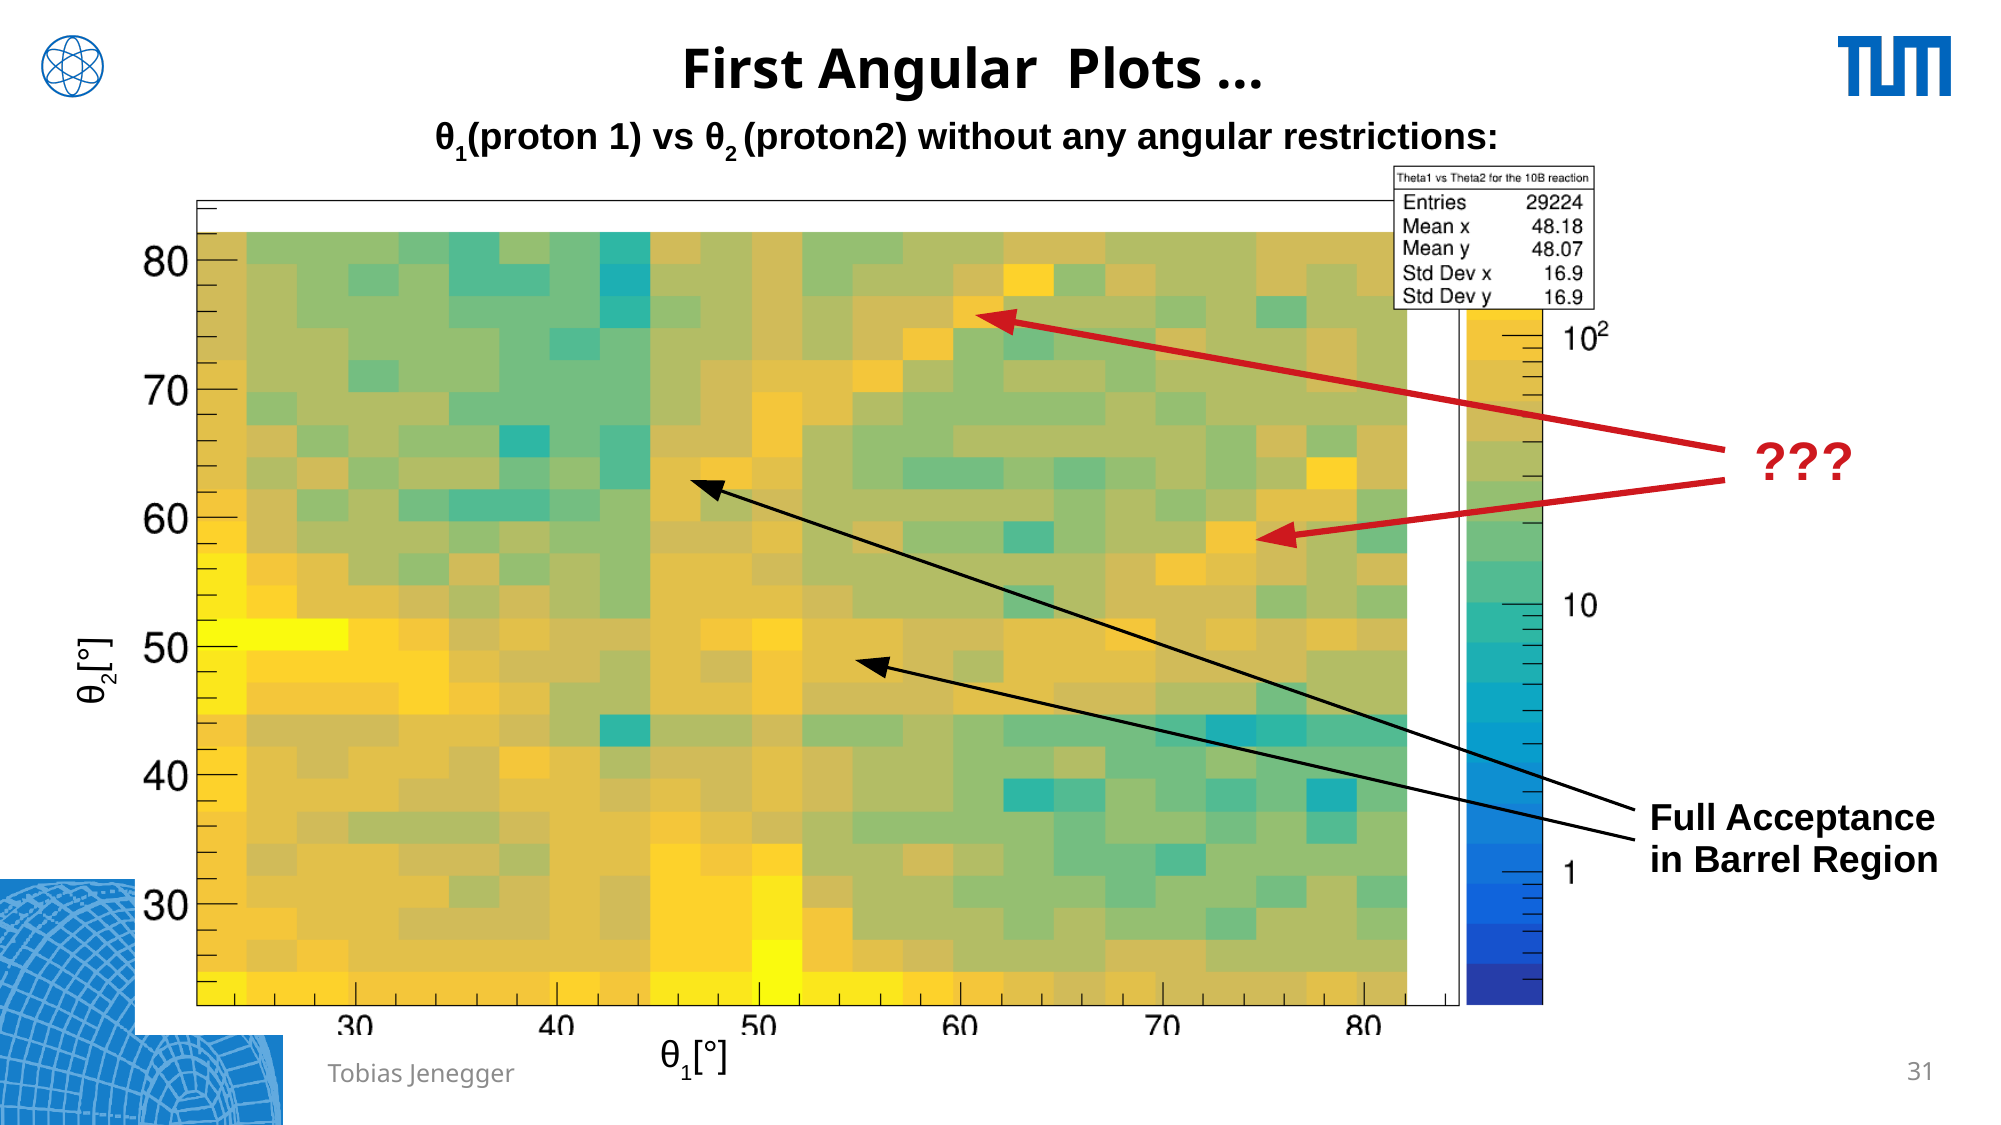

# First Angular Plots ...
θ1(proton 1) vs θ2 (proton2) without any angular restrictions:
???
θ2[°]
Full Acceptance in Barrel Region
θ1[°]
Tobias Jenegger